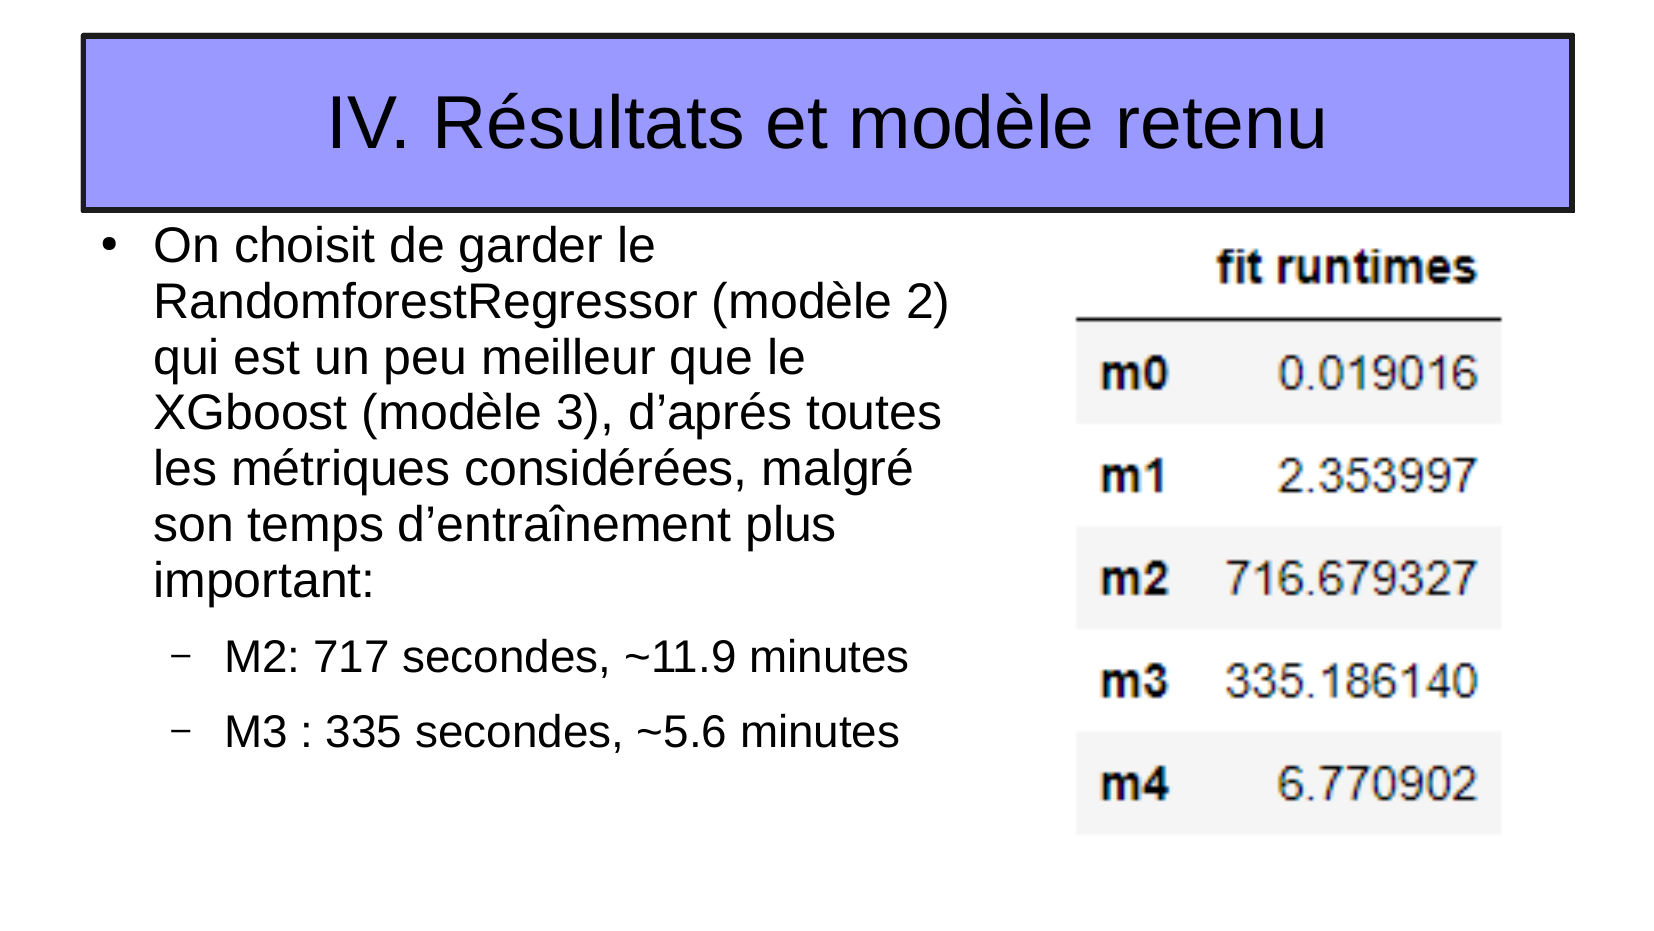

IV. Résultats et modèle retenu
#
On choisit de garder le RandomforestRegressor (modèle 2) qui est un peu meilleur que le XGboost (modèle 3), d’aprés toutes les métriques considérées, malgré son temps d’entraînement plus important:
M2: 717 secondes, ~11.9 minutes
M3 : 335 secondes, ~5.6 minutes